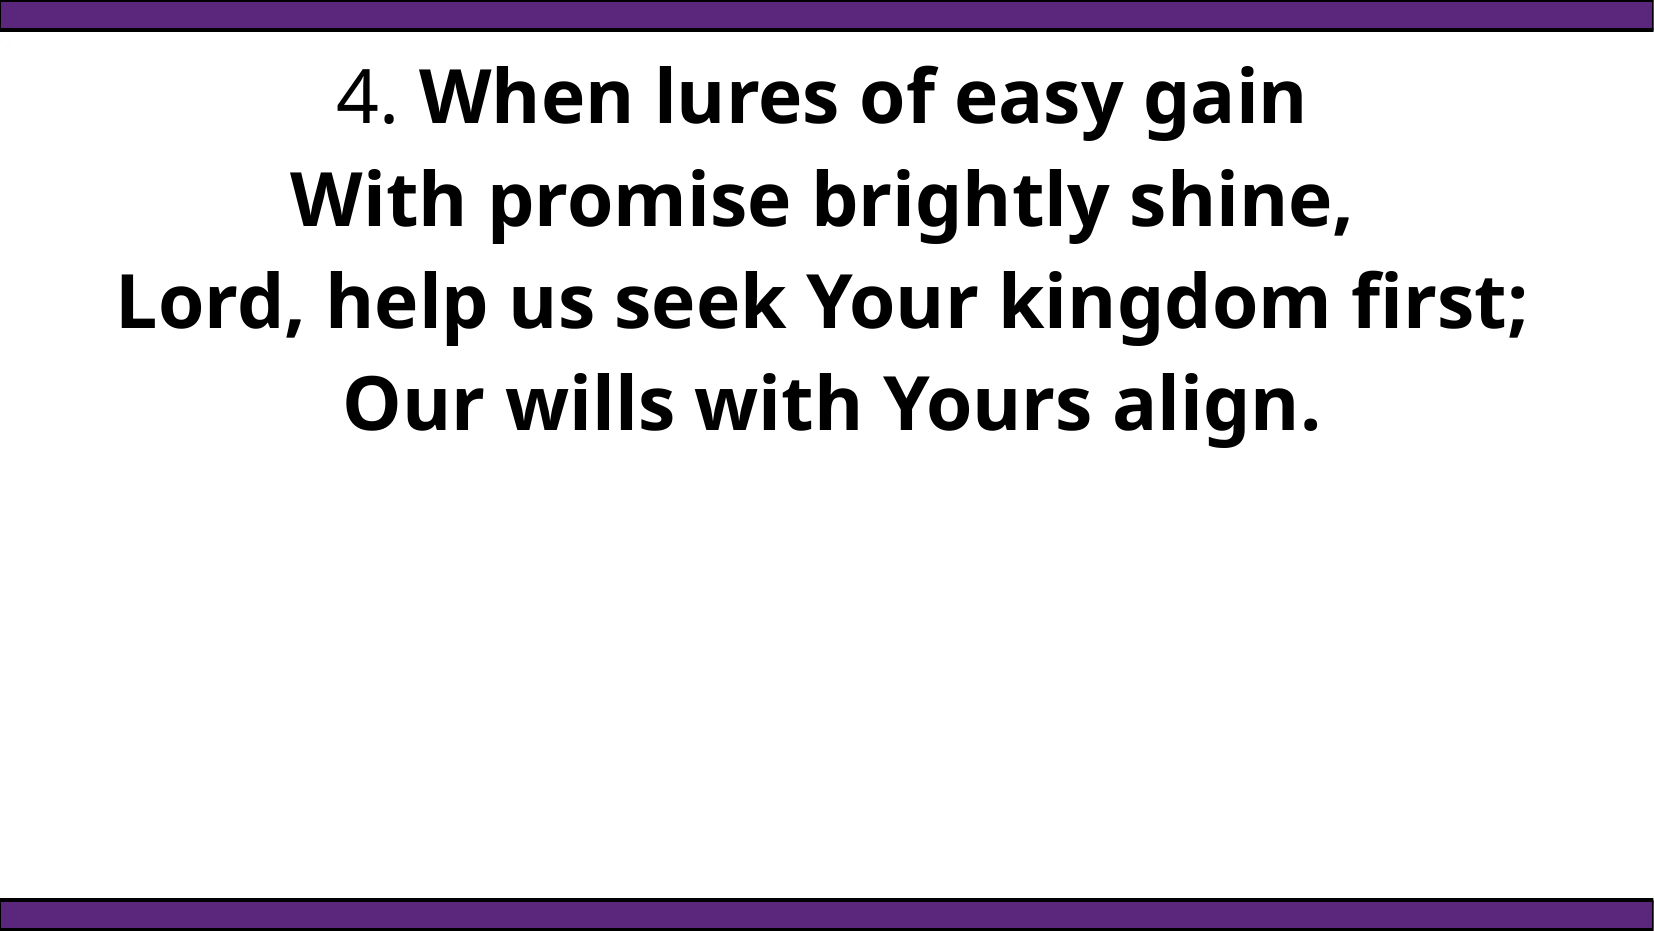

4. When lures of easy gain
With promise brightly shine,
Lord, help us seek Your kingdom first;
Our wills with Yours align.